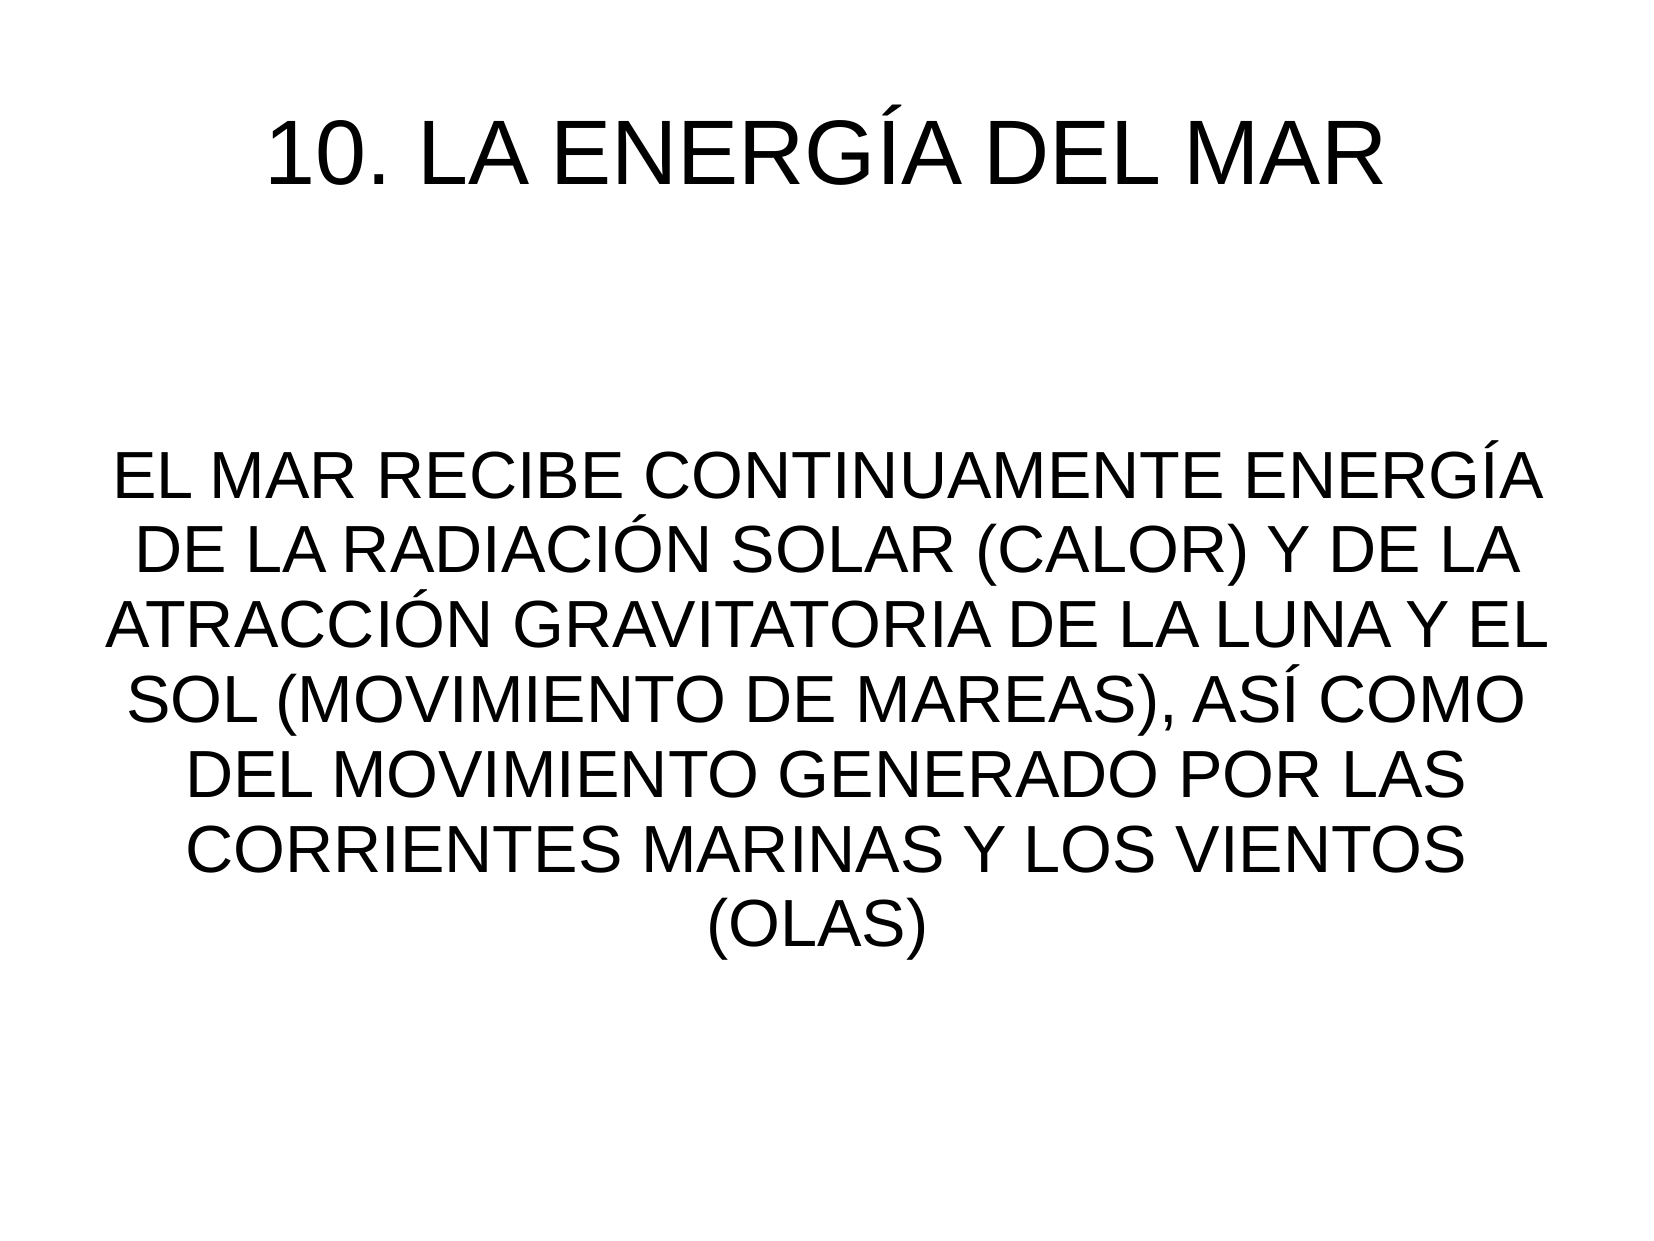

# 10. LA ENERGÍA DEL MAR
EL MAR RECIBE CONTINUAMENTE ENERGÍA DE LA RADIACIÓN SOLAR (CALOR) Y DE LA ATRACCIÓN GRAVITATORIA DE LA LUNA Y EL SOL (MOVIMIENTO DE MAREAS), ASÍ COMO DEL MOVIMIENTO GENERADO POR LAS CORRIENTES MARINAS Y LOS VIENTOS (OLAS)